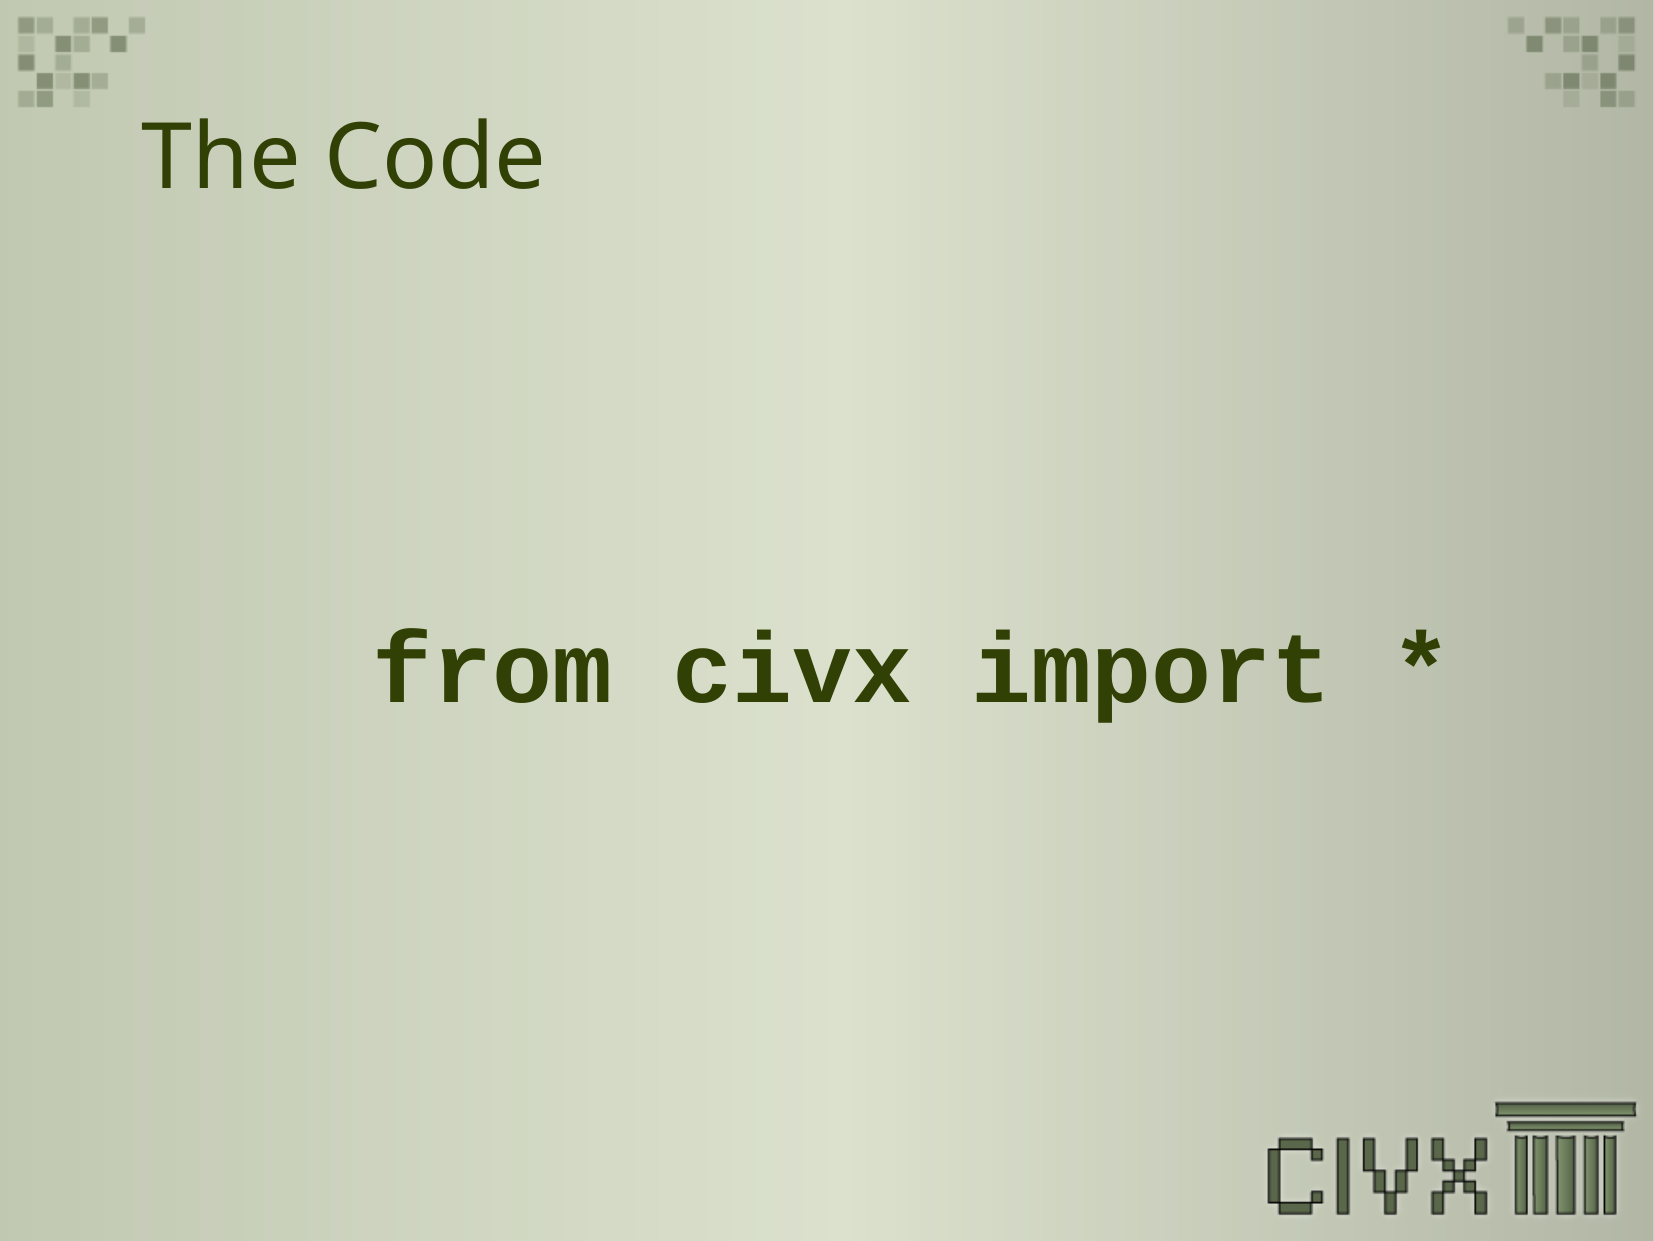

# The Code
from civx import *